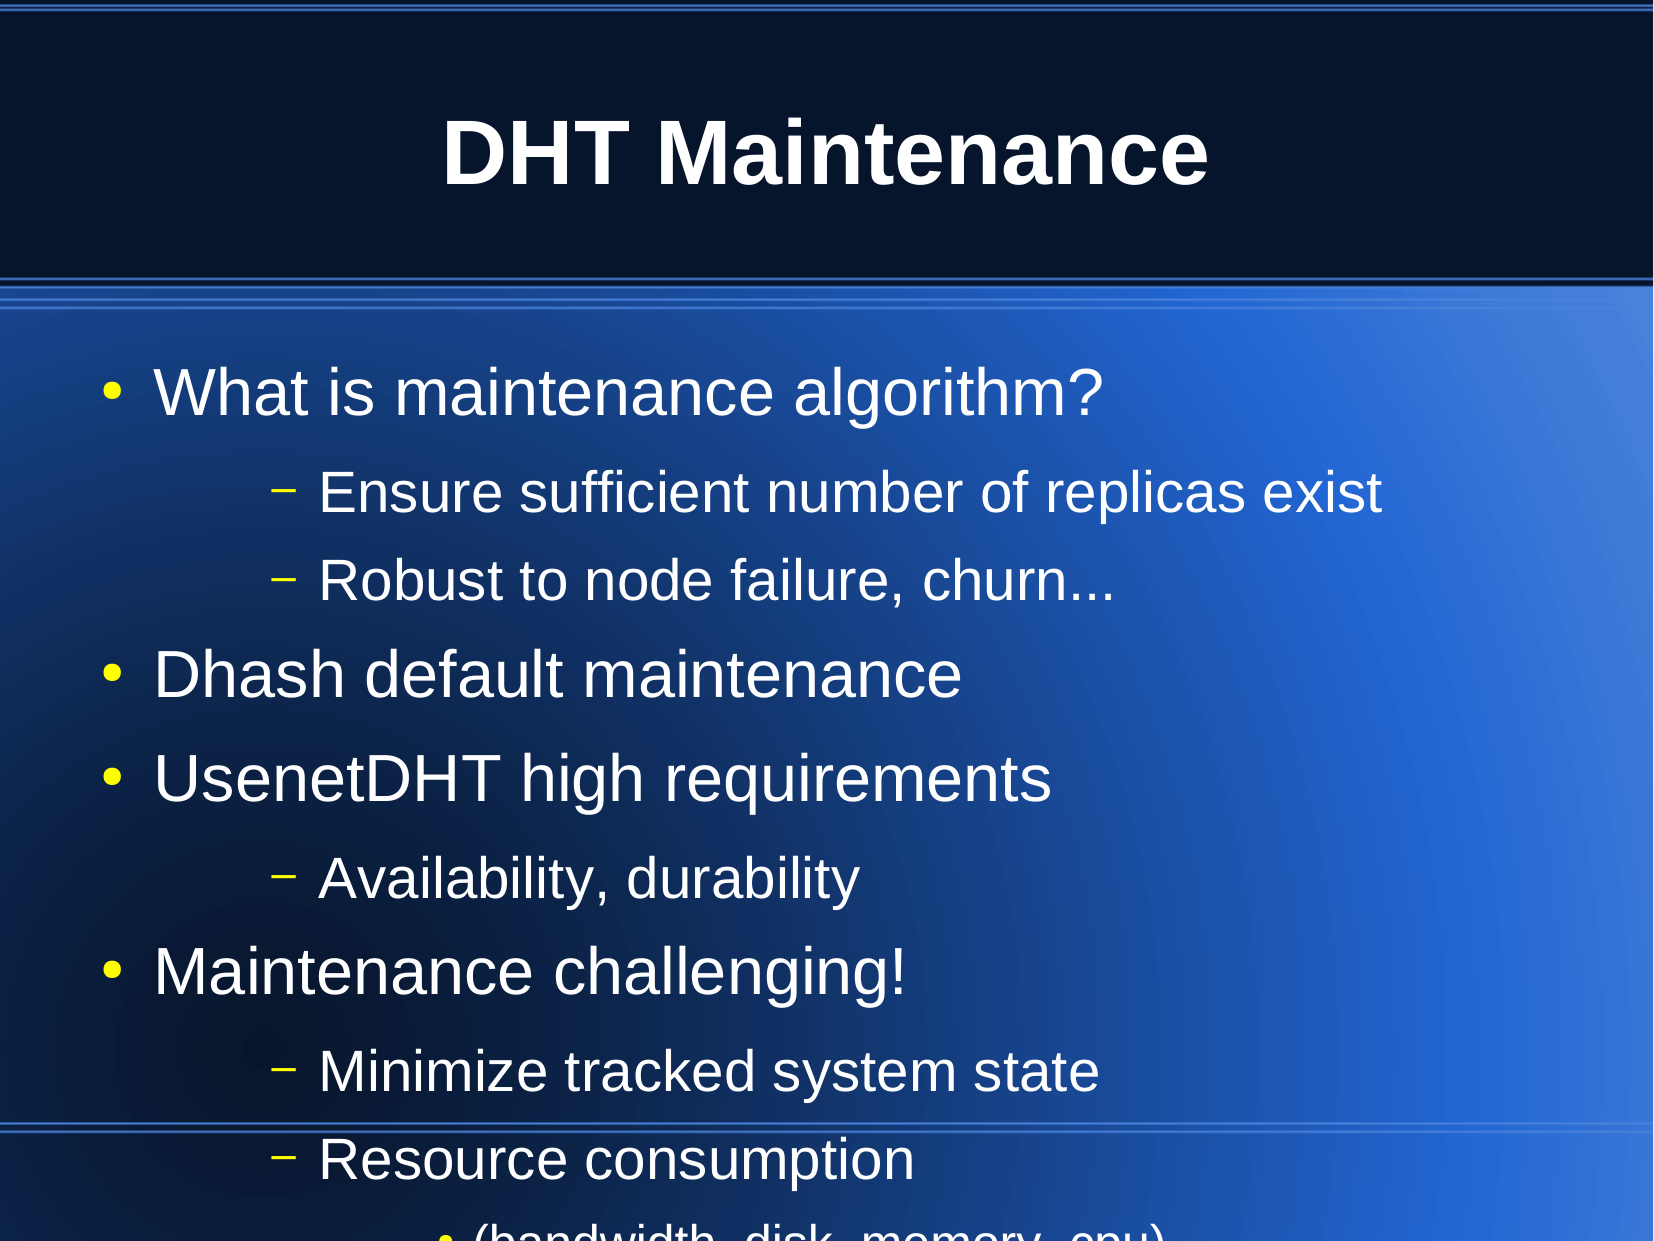

# DHT Maintenance
What is maintenance algorithm?
Ensure sufficient number of replicas exist
Robust to node failure, churn...
Dhash default maintenance
UsenetDHT high requirements
Availability, durability
Maintenance challenging!
Minimize tracked system state
Resource consumption
(bandwidth, disk, memory, cpu)
Also, object expiration!